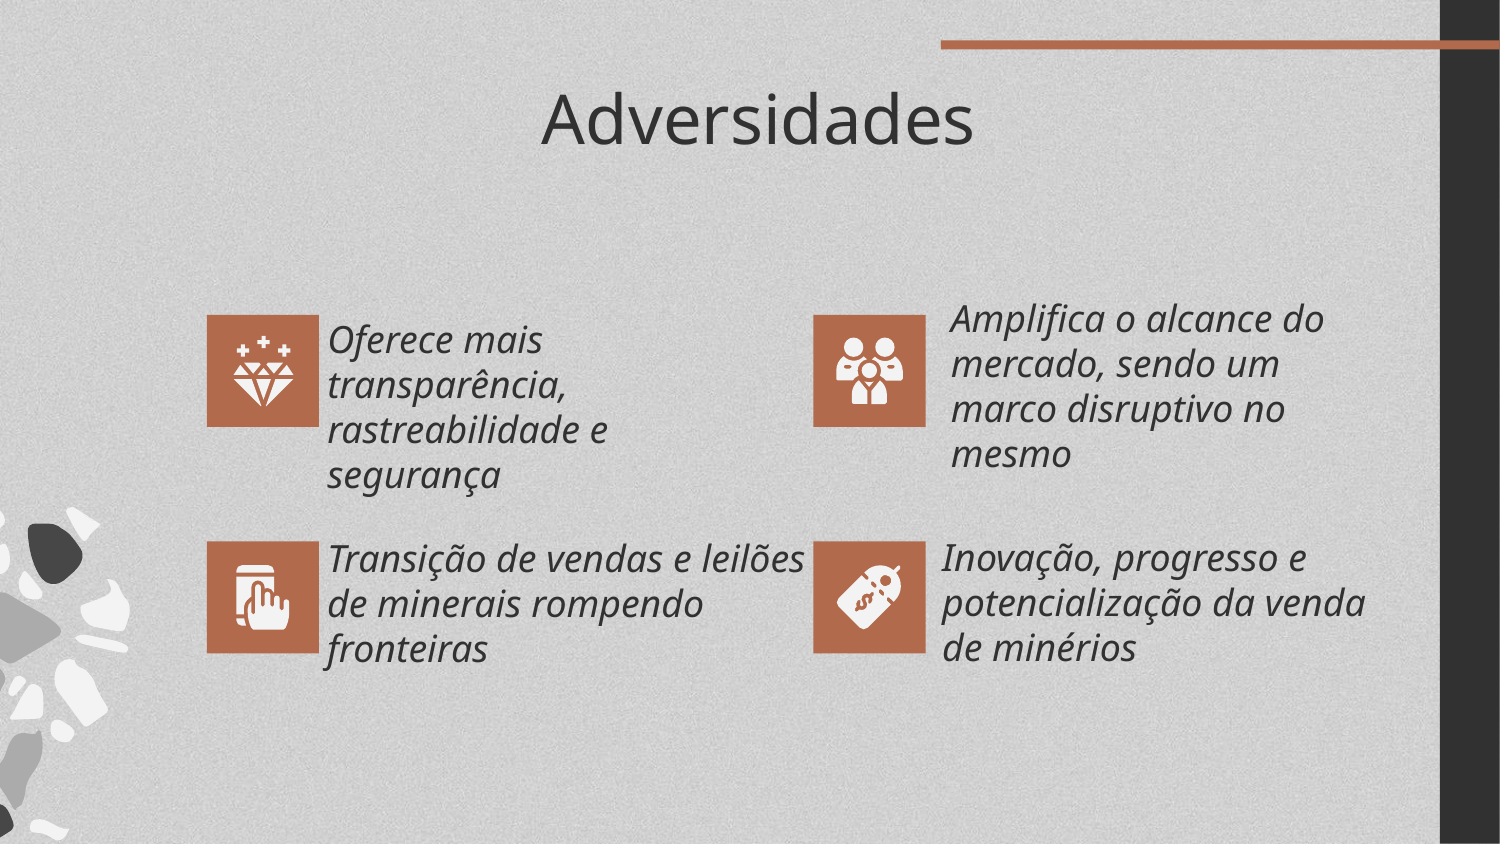

# Adversidades
Amplifica o alcance do mercado, sendo um marco disruptivo no mesmo
Oferece mais transparência, rastreabilidade e segurança
Inovação, progresso e potencialização da venda de minérios
Transição de vendas e leilões de minerais rompendo fronteiras